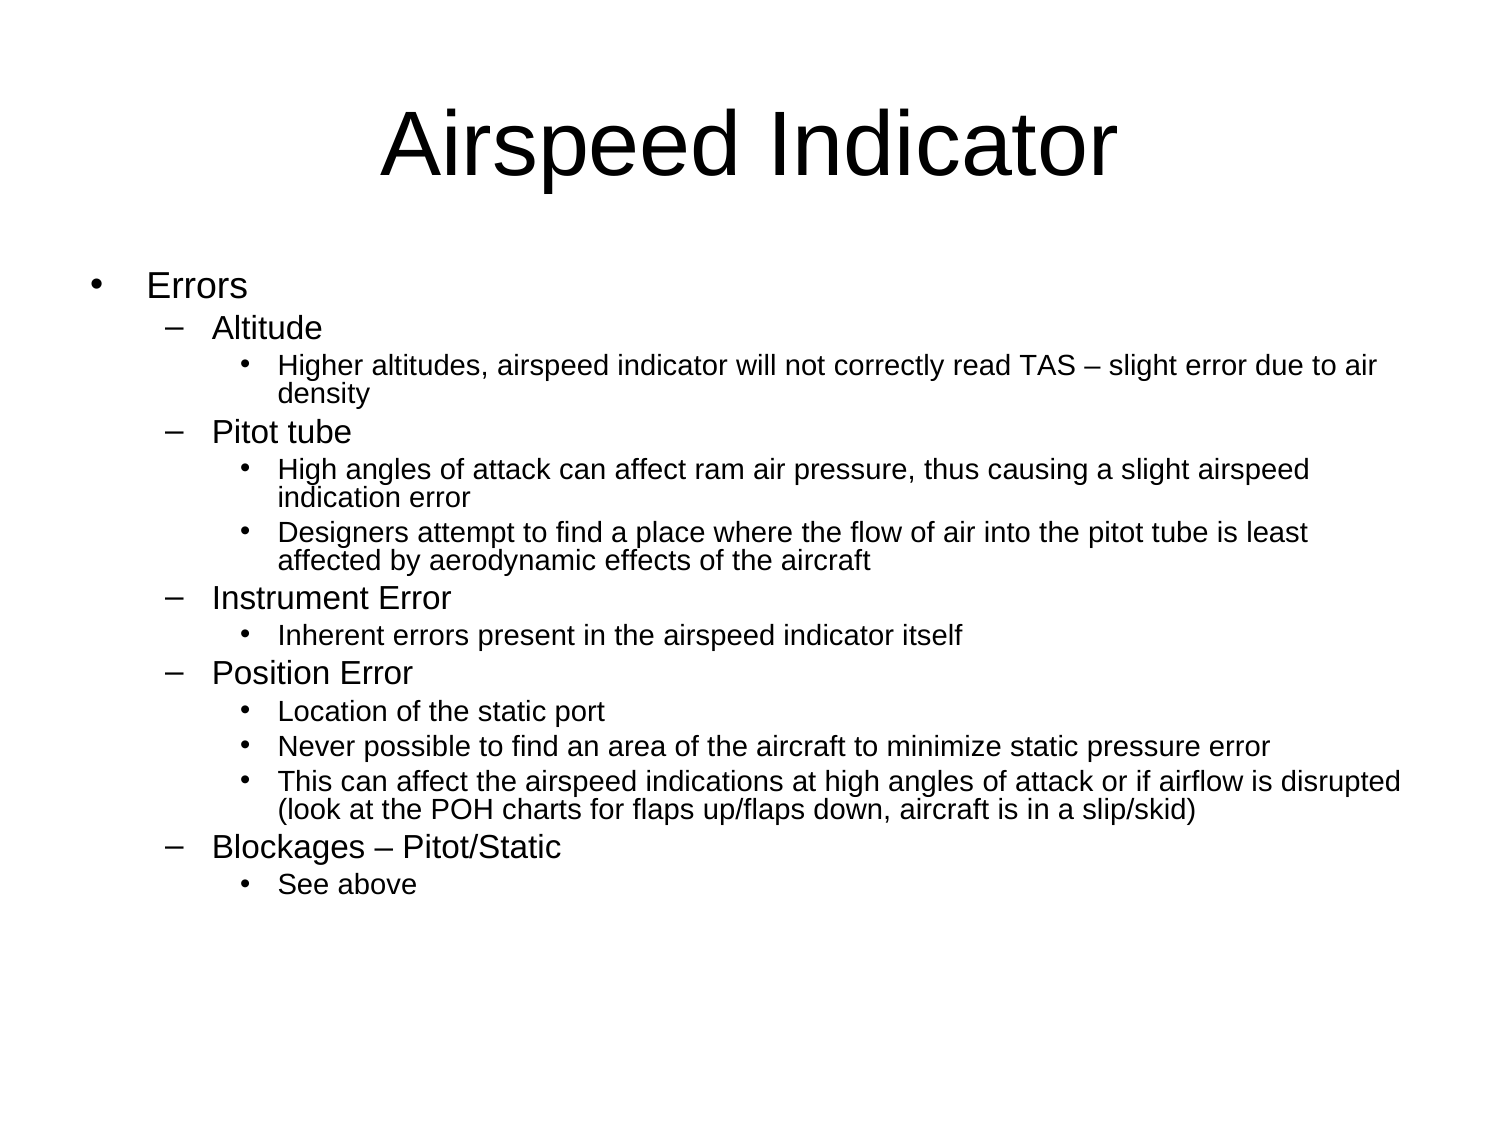

# Airspeed Indicator
Errors
Altitude
Higher altitudes, airspeed indicator will not correctly read TAS – slight error due to air density
Pitot tube
High angles of attack can affect ram air pressure, thus causing a slight airspeed indication error
Designers attempt to find a place where the flow of air into the pitot tube is least affected by aerodynamic effects of the aircraft
Instrument Error
Inherent errors present in the airspeed indicator itself
Position Error
Location of the static port
Never possible to find an area of the aircraft to minimize static pressure error
This can affect the airspeed indications at high angles of attack or if airflow is disrupted (look at the POH charts for flaps up/flaps down, aircraft is in a slip/skid)
Blockages – Pitot/Static
See above